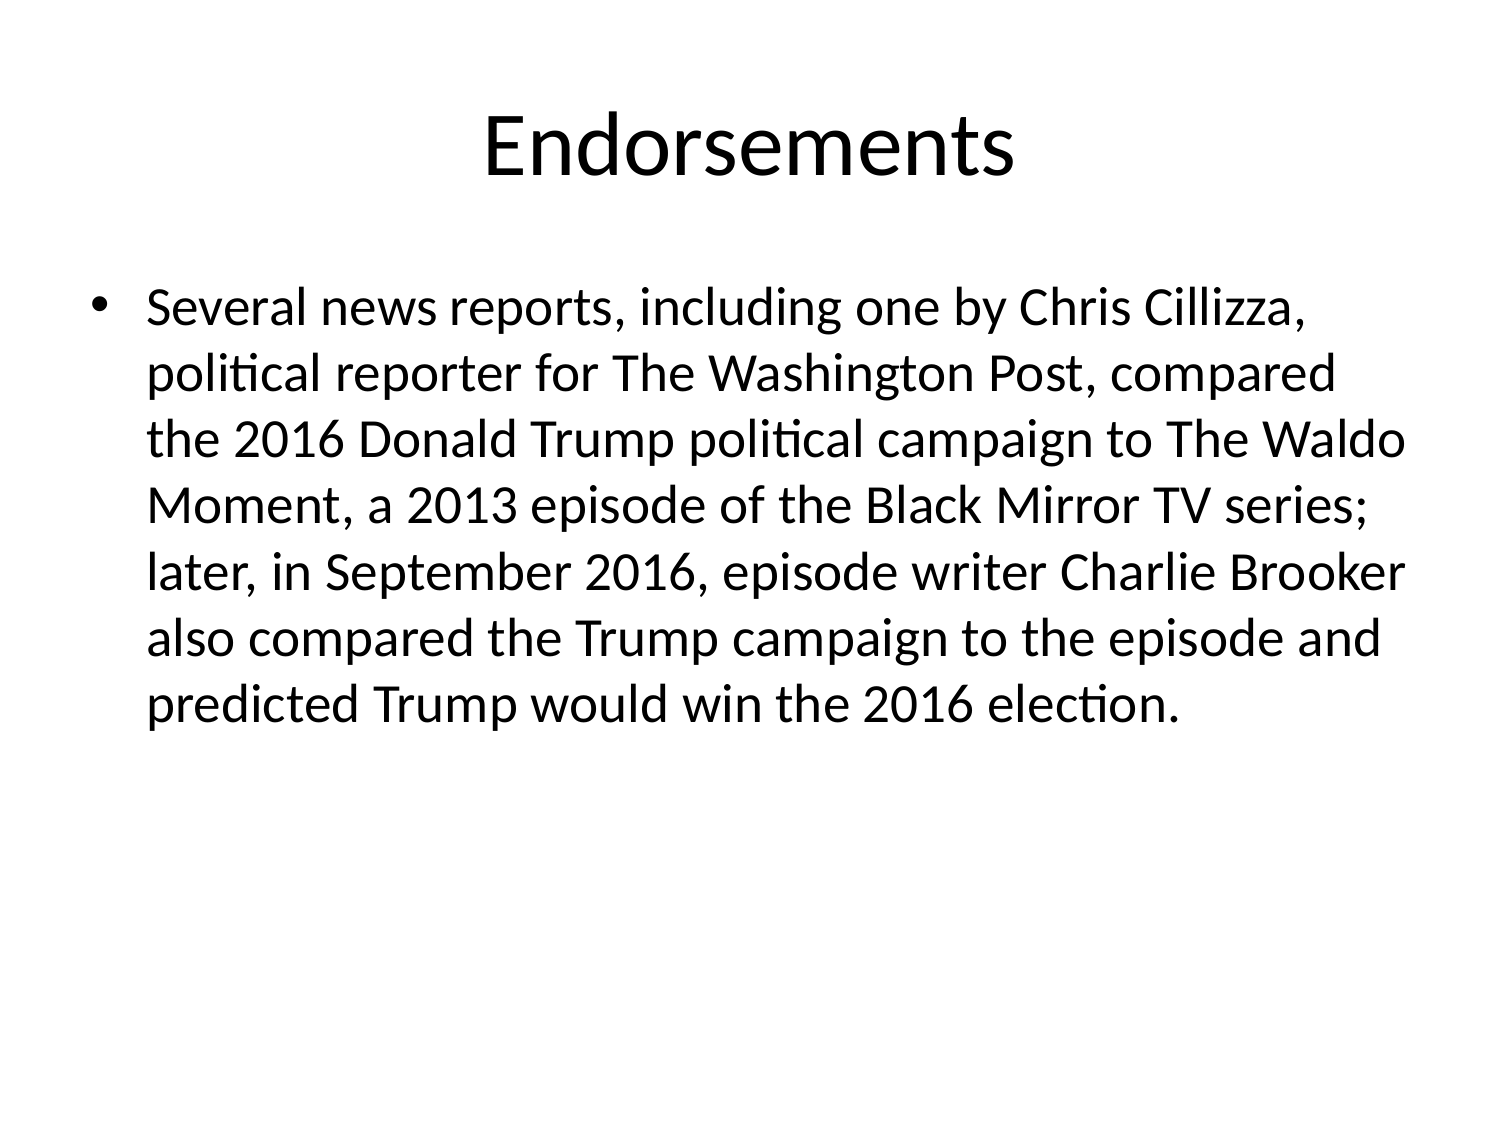

# Endorsements
Several news reports, including one by Chris Cillizza, political reporter for The Washington Post, compared the 2016 Donald Trump political campaign to The Waldo Moment, a 2013 episode of the Black Mirror TV series; later, in September 2016, episode writer Charlie Brooker also compared the Trump campaign to the episode and predicted Trump would win the 2016 election.